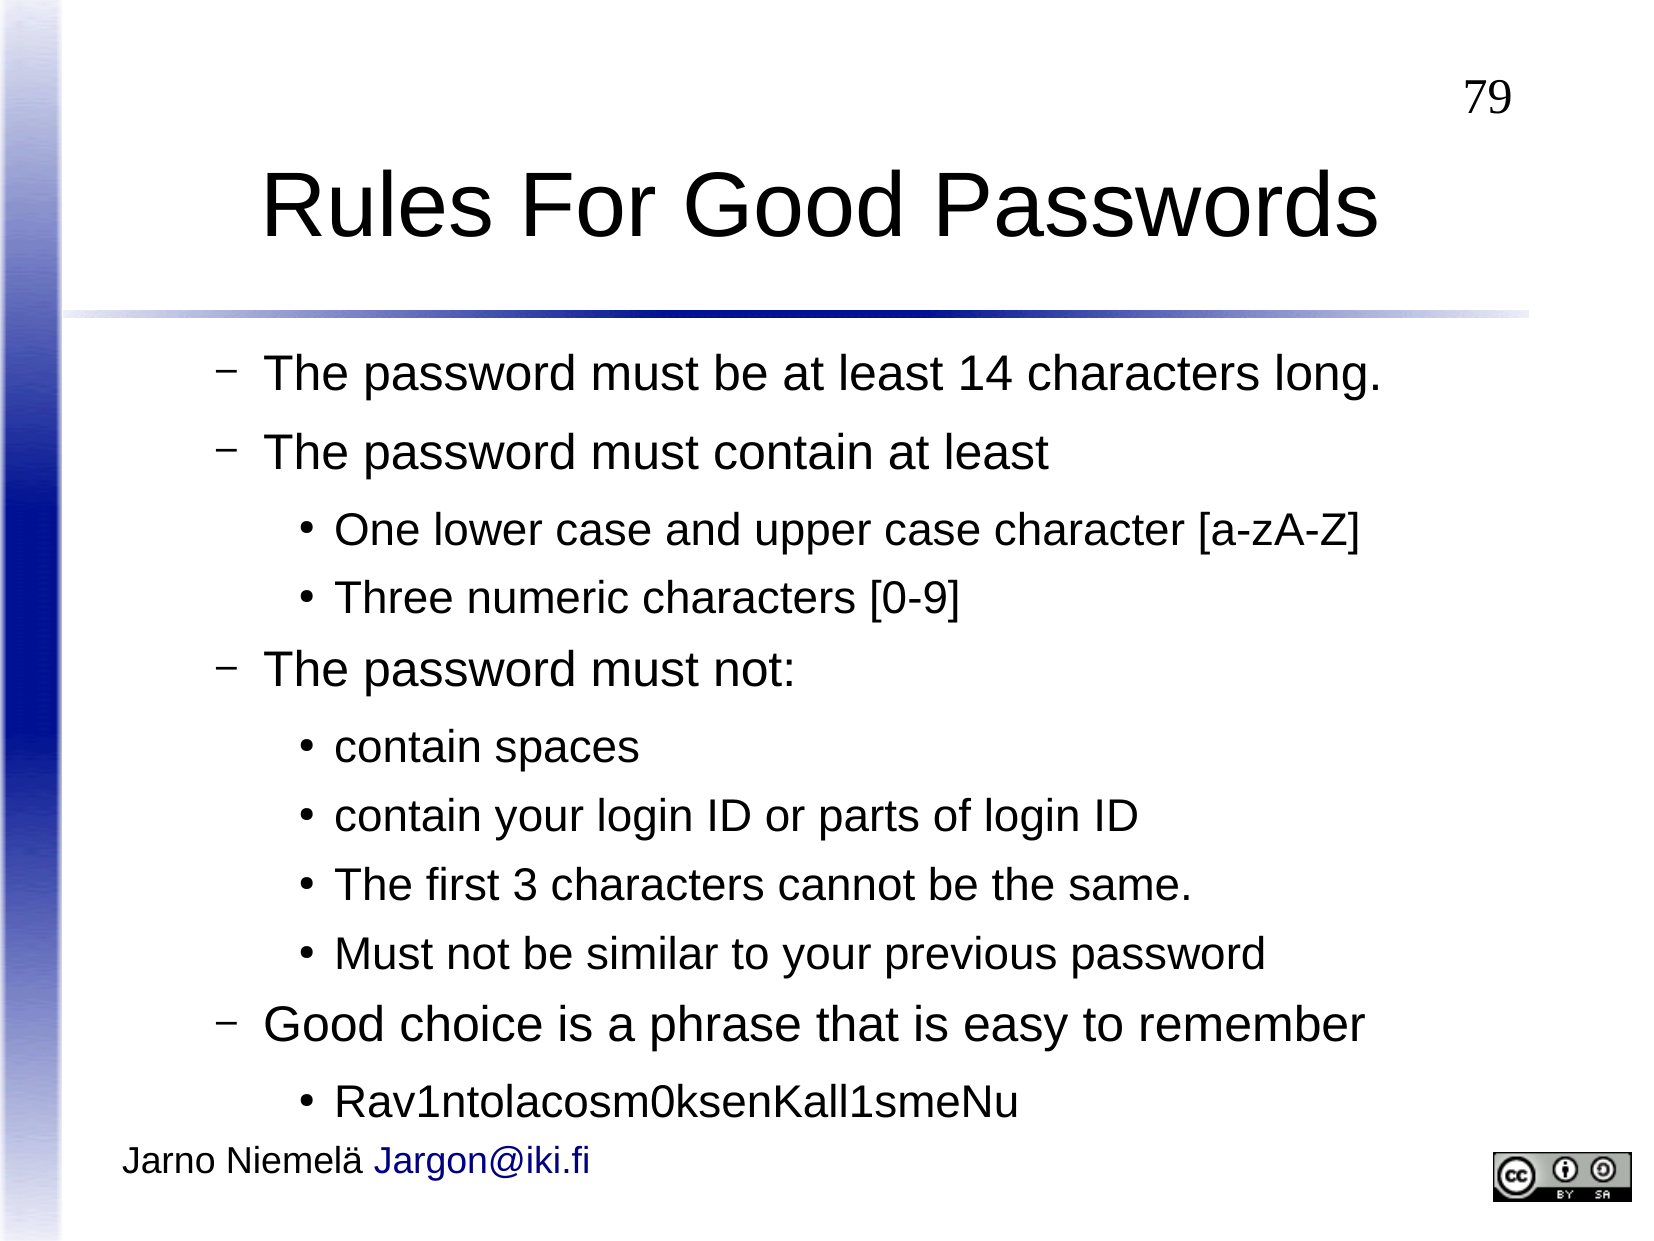

# Rules For Good Passwords
The password must be at least 14 characters long.
The password must contain at least
One lower case and upper case character [a-zA-Z]
Three numeric characters [0-9]
The password must not:
contain spaces
contain your login ID or parts of login ID
The first 3 characters cannot be the same.
Must not be similar to your previous password
Good choice is a phrase that is easy to remember
Rav1ntolacosm0ksenKall1smeNu